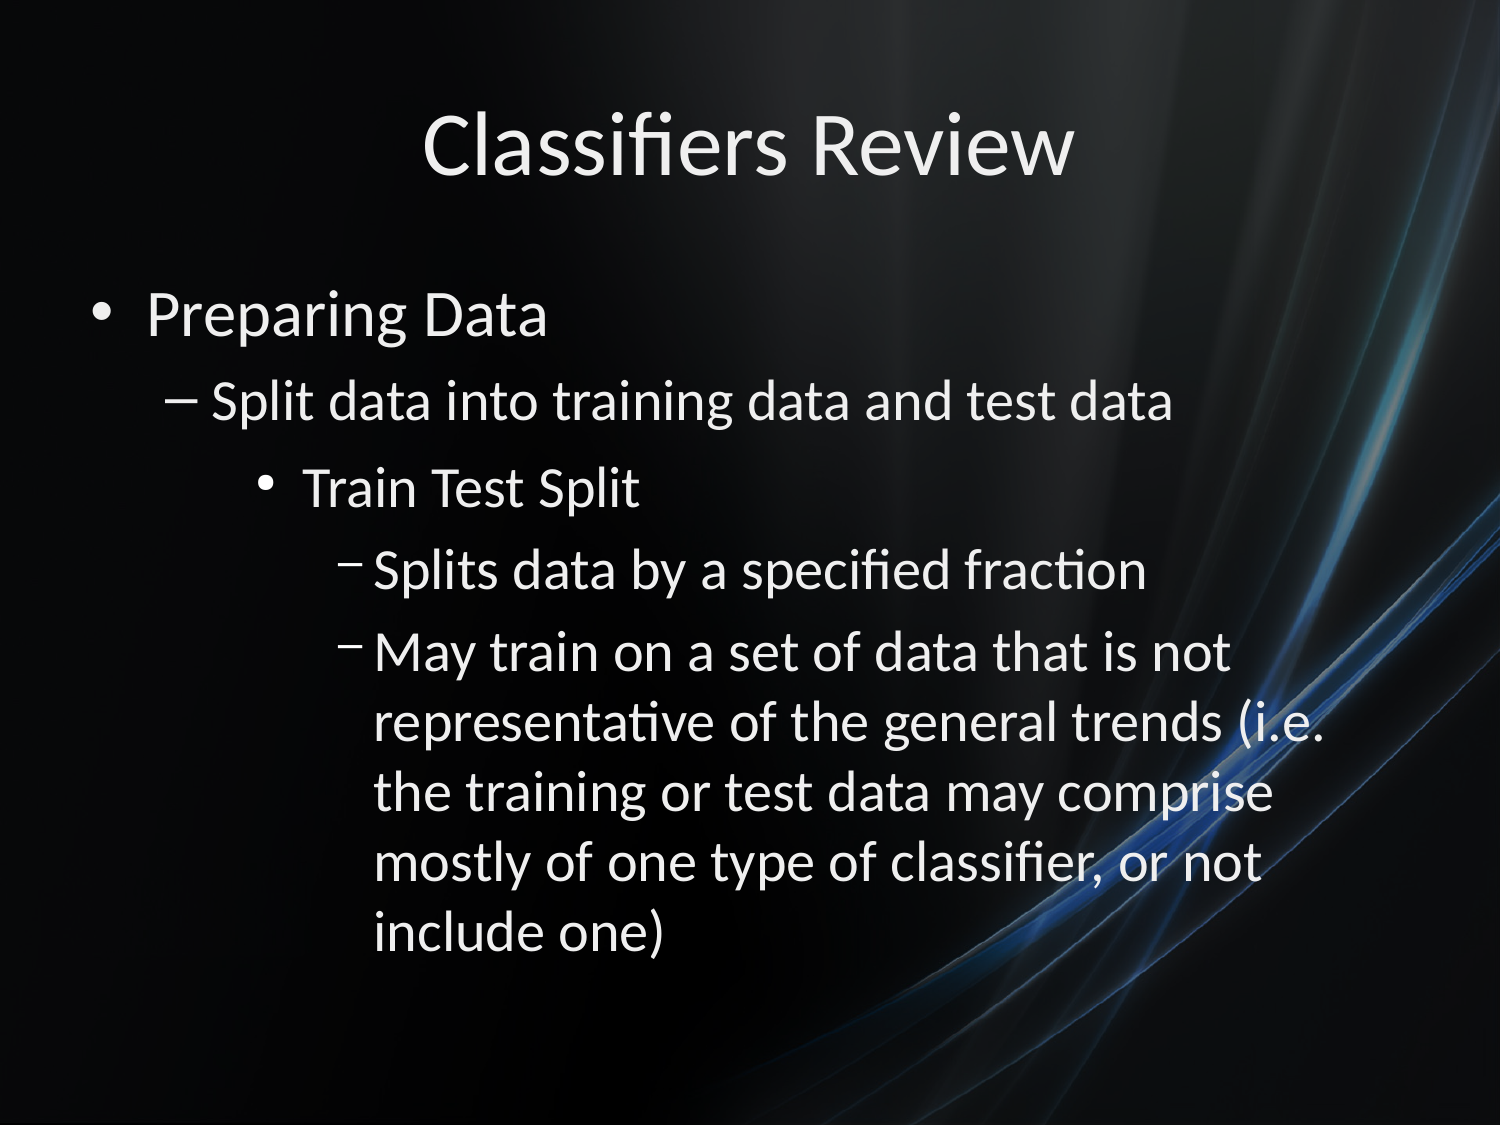

# Classifiers Review
Preparing Data
Split data into training data and test data
Train Test Split
Splits data by a specified fraction
May train on a set of data that is not representative of the general trends (i.e. the training or test data may comprise mostly of one type of classifier, or not include one)